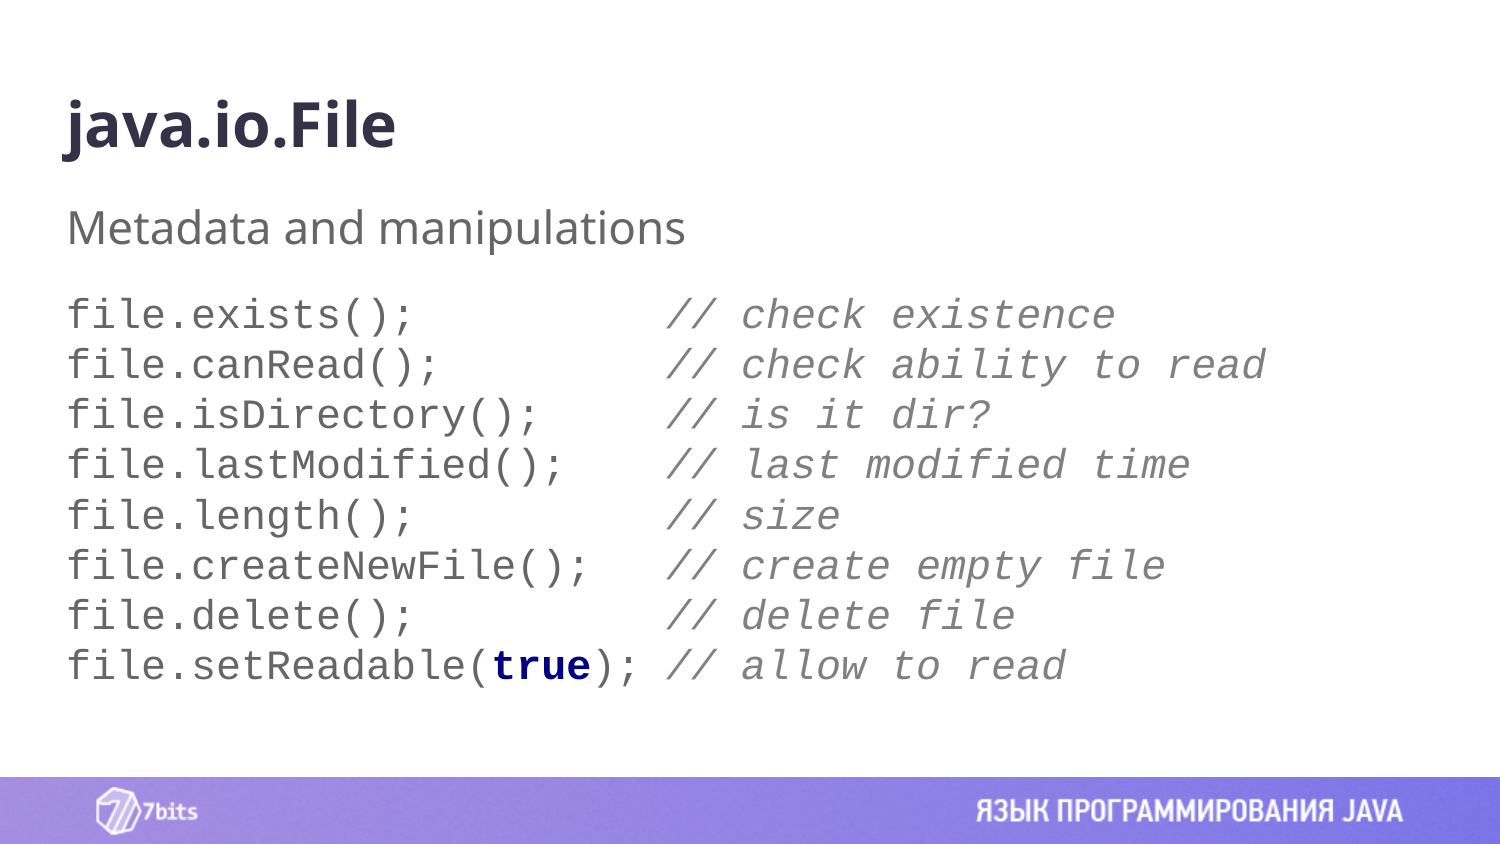

# java.io.File
Metadata and manipulations
file.exists(); // check existence
file.canRead(); // check ability to read
file.isDirectory(); // is it dir?
file.lastModified(); // last modified time
file.length(); // size
file.createNewFile(); // create empty file
file.delete(); // delete file
file.setReadable(true); // allow to read